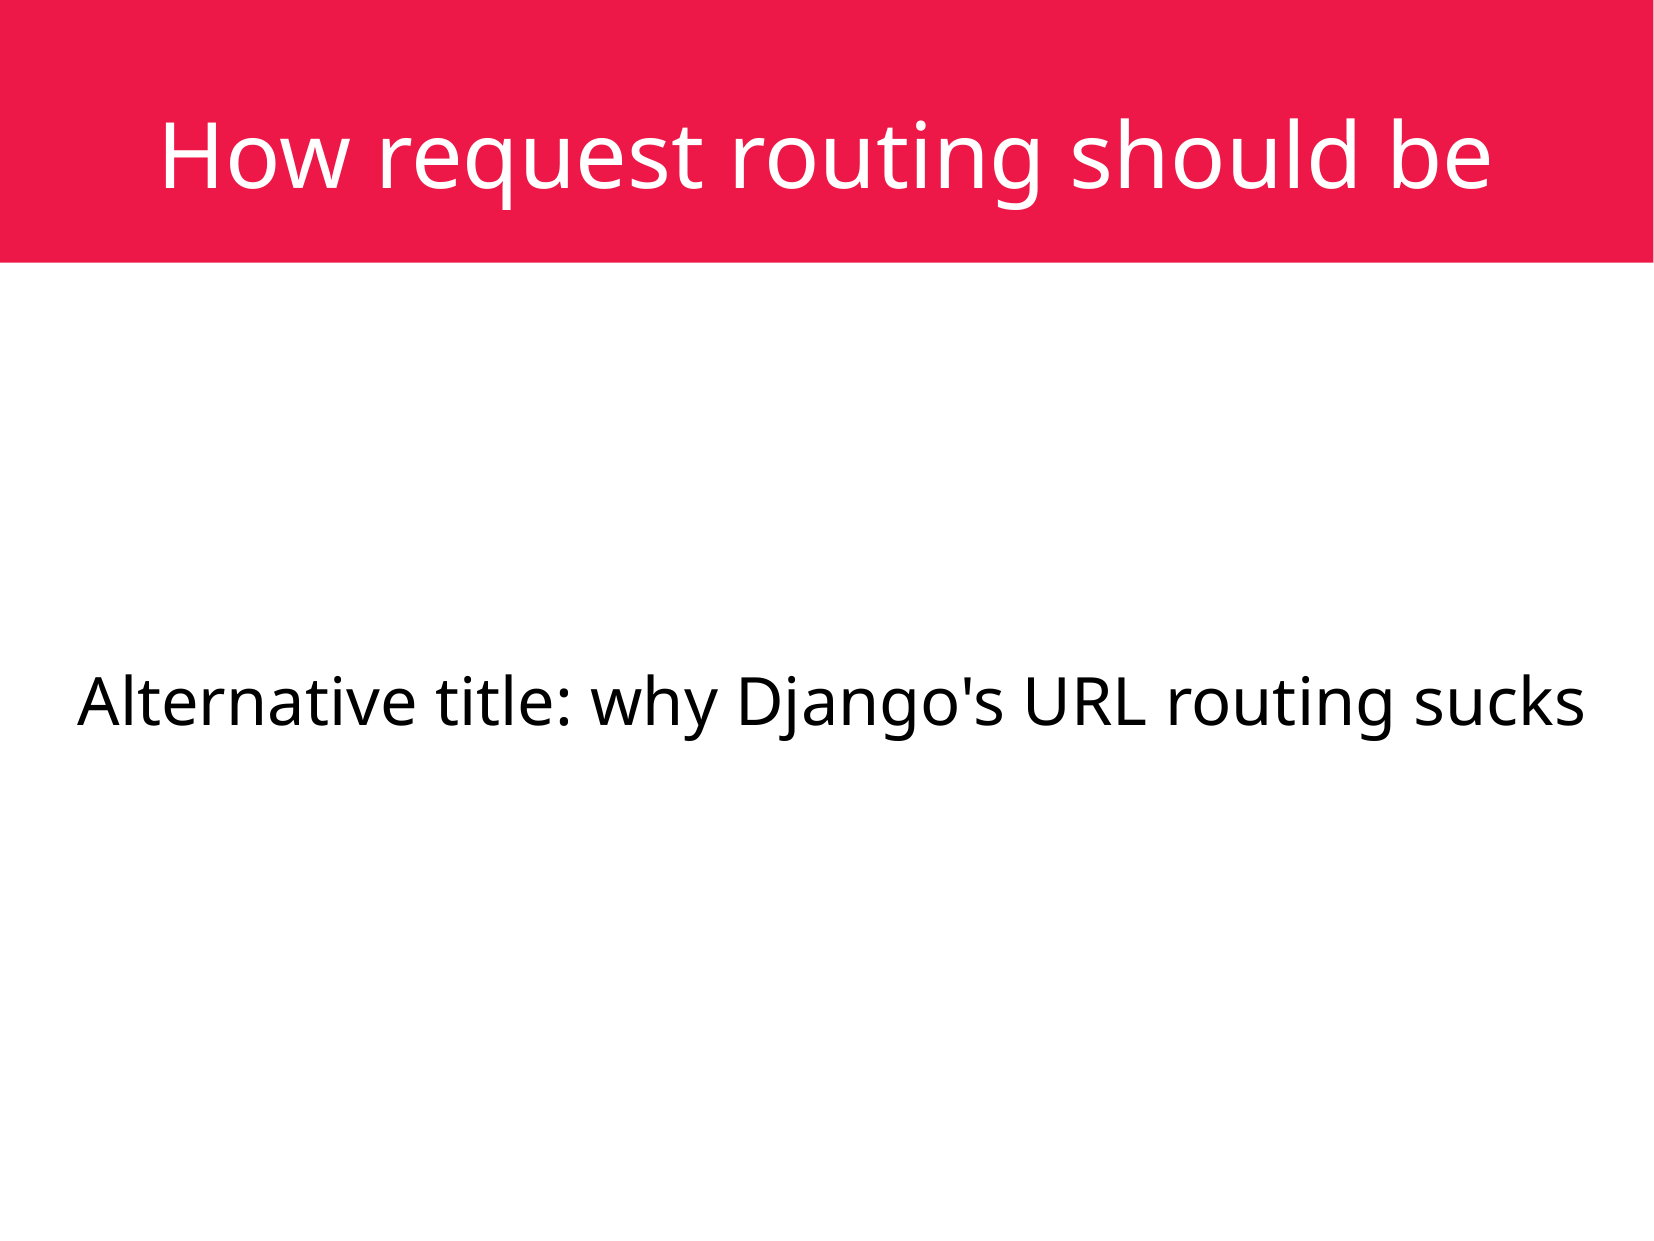

# How request routing should be
Alternative title: why Django's URL routing sucks